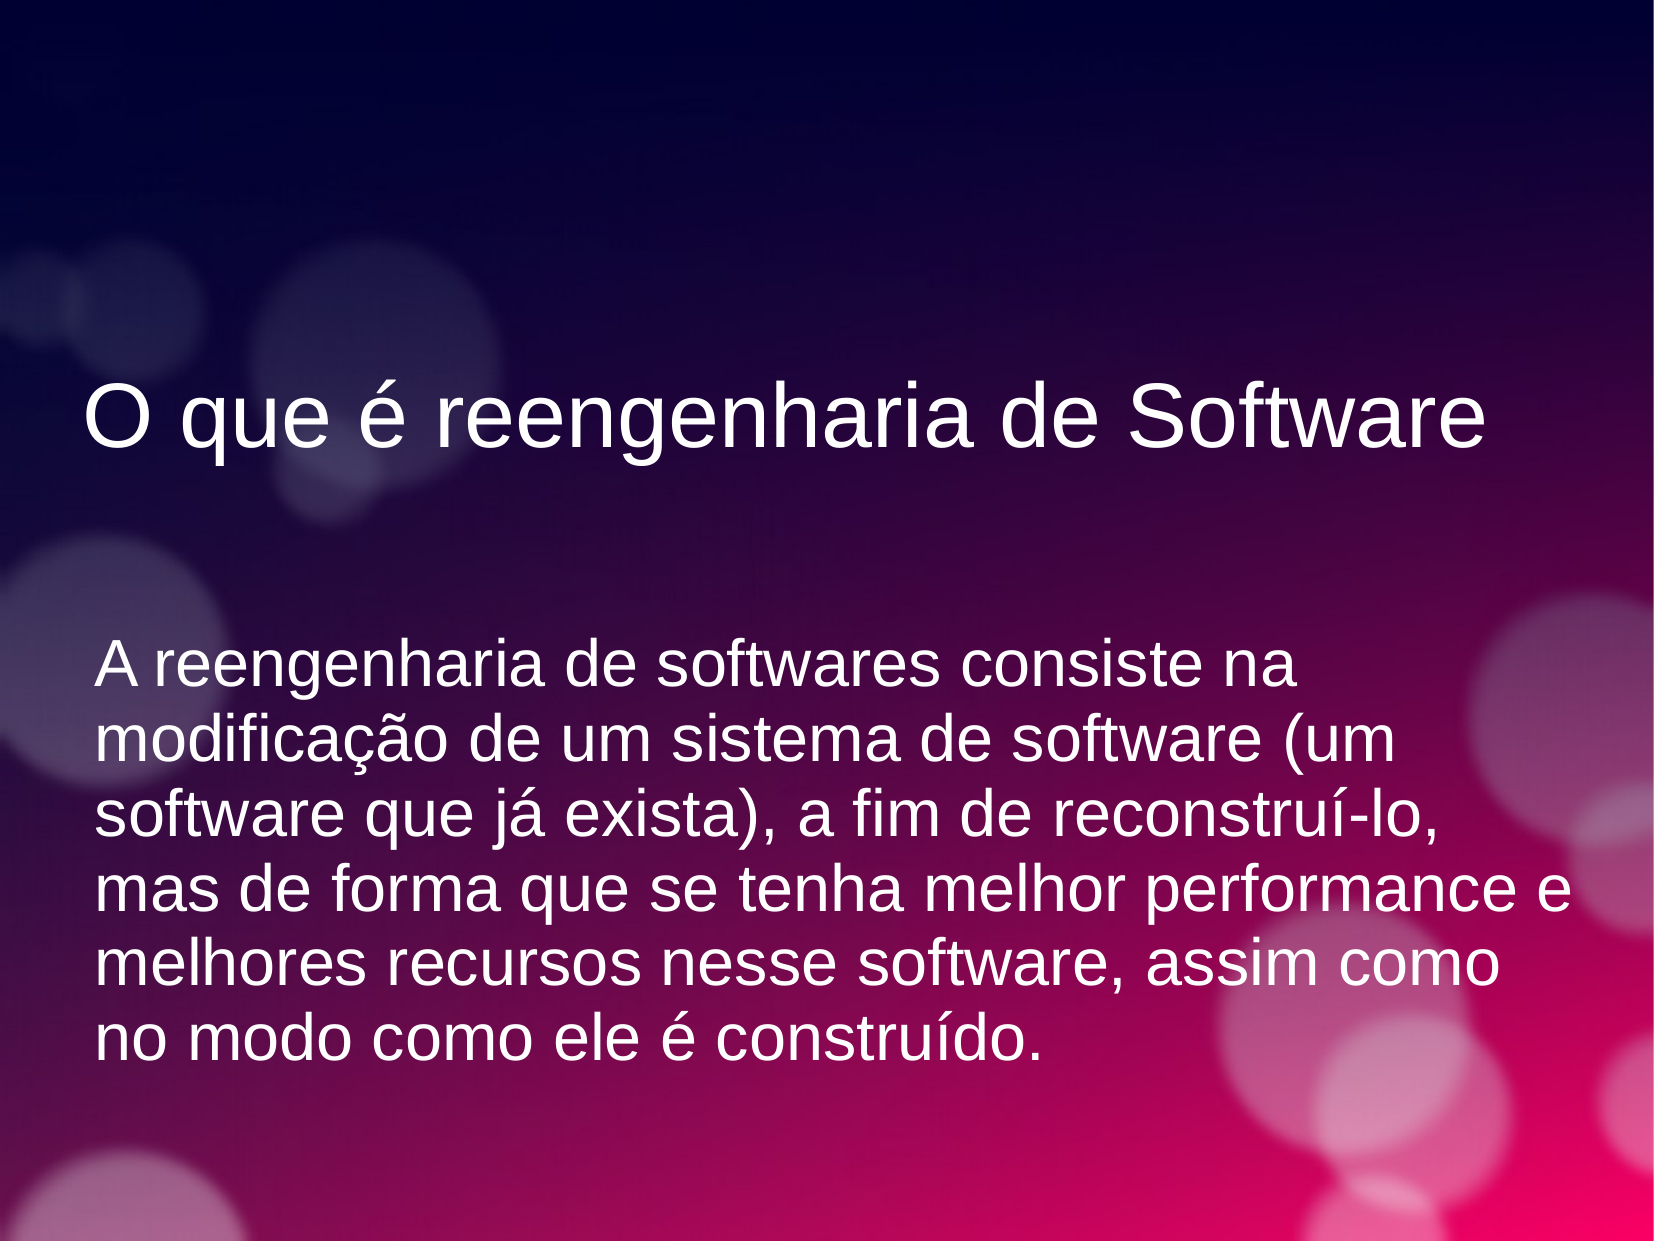

# O que é reengenharia de Software
A reengenharia de softwares consiste na modificação de um sistema de software (um software que já exista), a fim de reconstruí-lo, mas de forma que se tenha melhor performance e melhores recursos nesse software, assim como no modo como ele é construído.